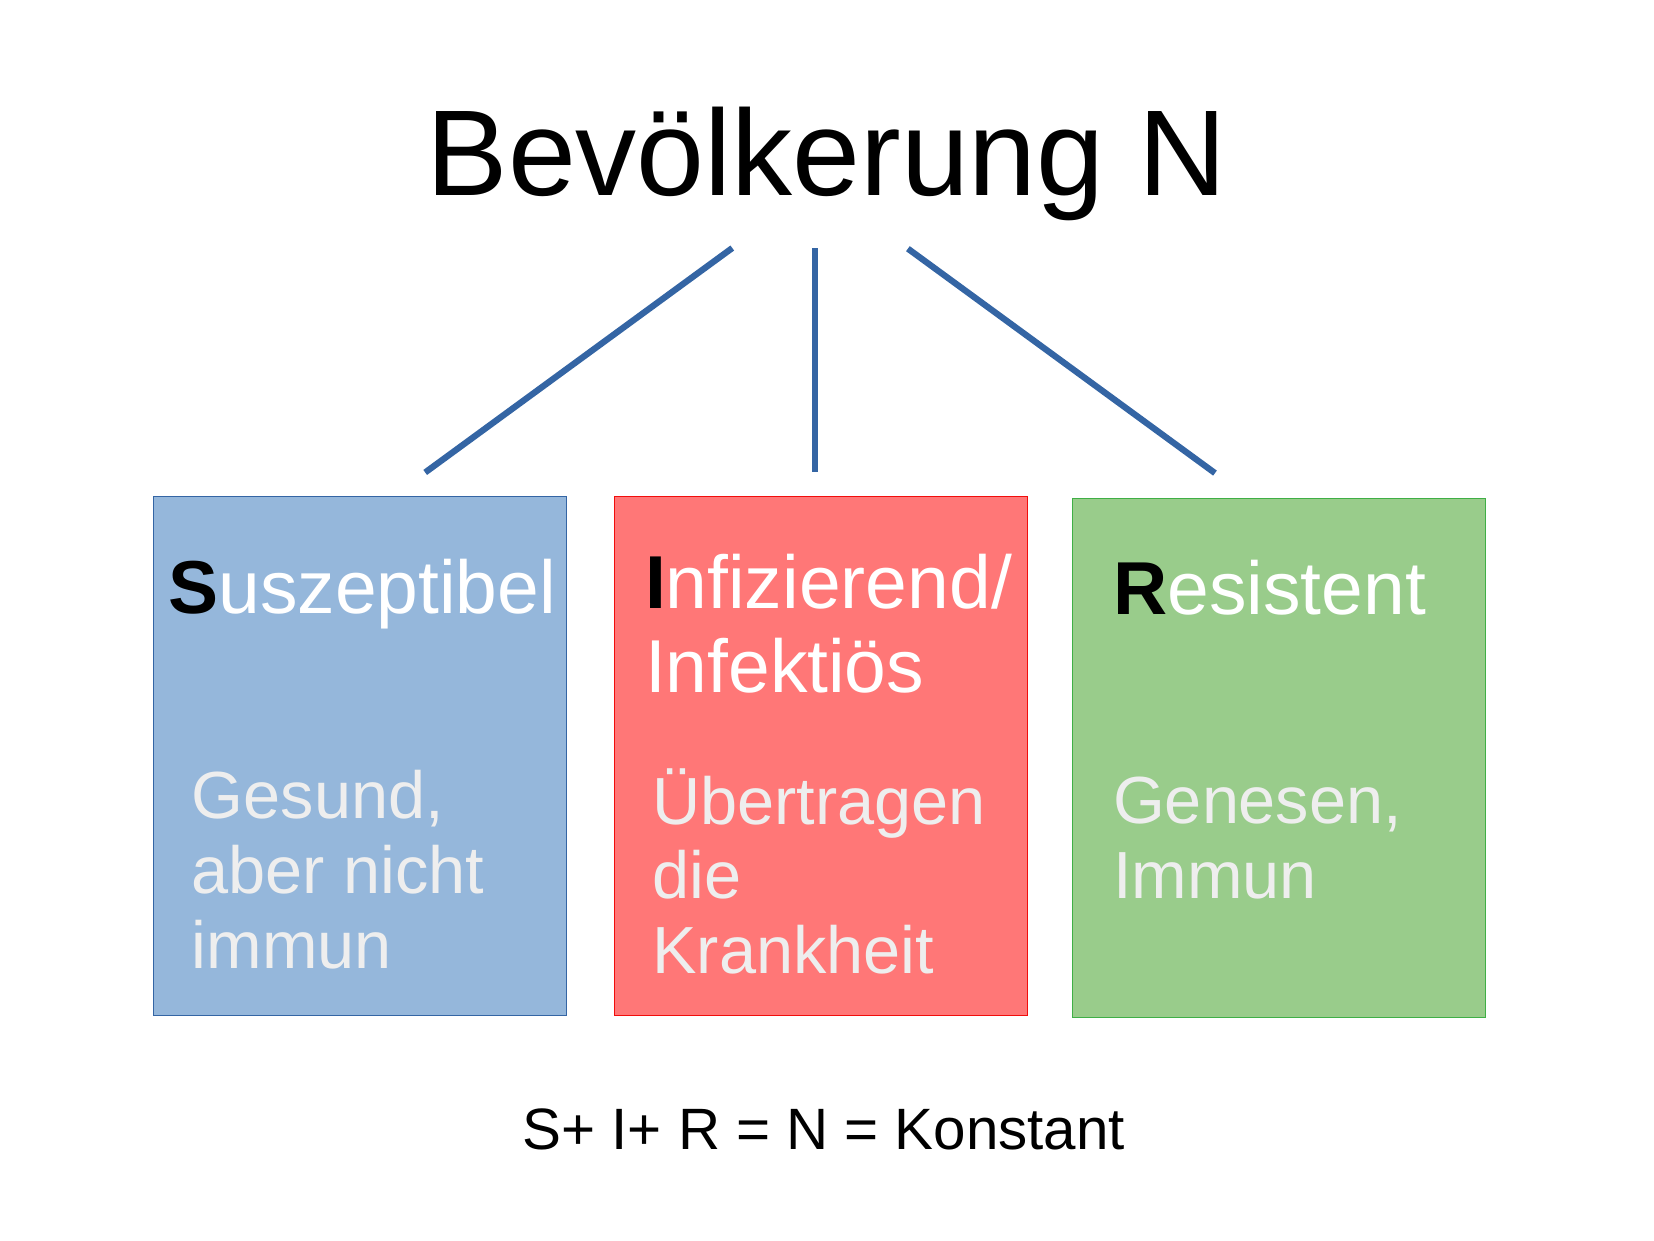

# Bevölkerung N
Infizierend/ Infektiös
Suszeptibel
Resistent
Gesund, aber nicht immun
Genesen, Immun
Übertragen die Krankheit
S+ I+ R = N = Konstant